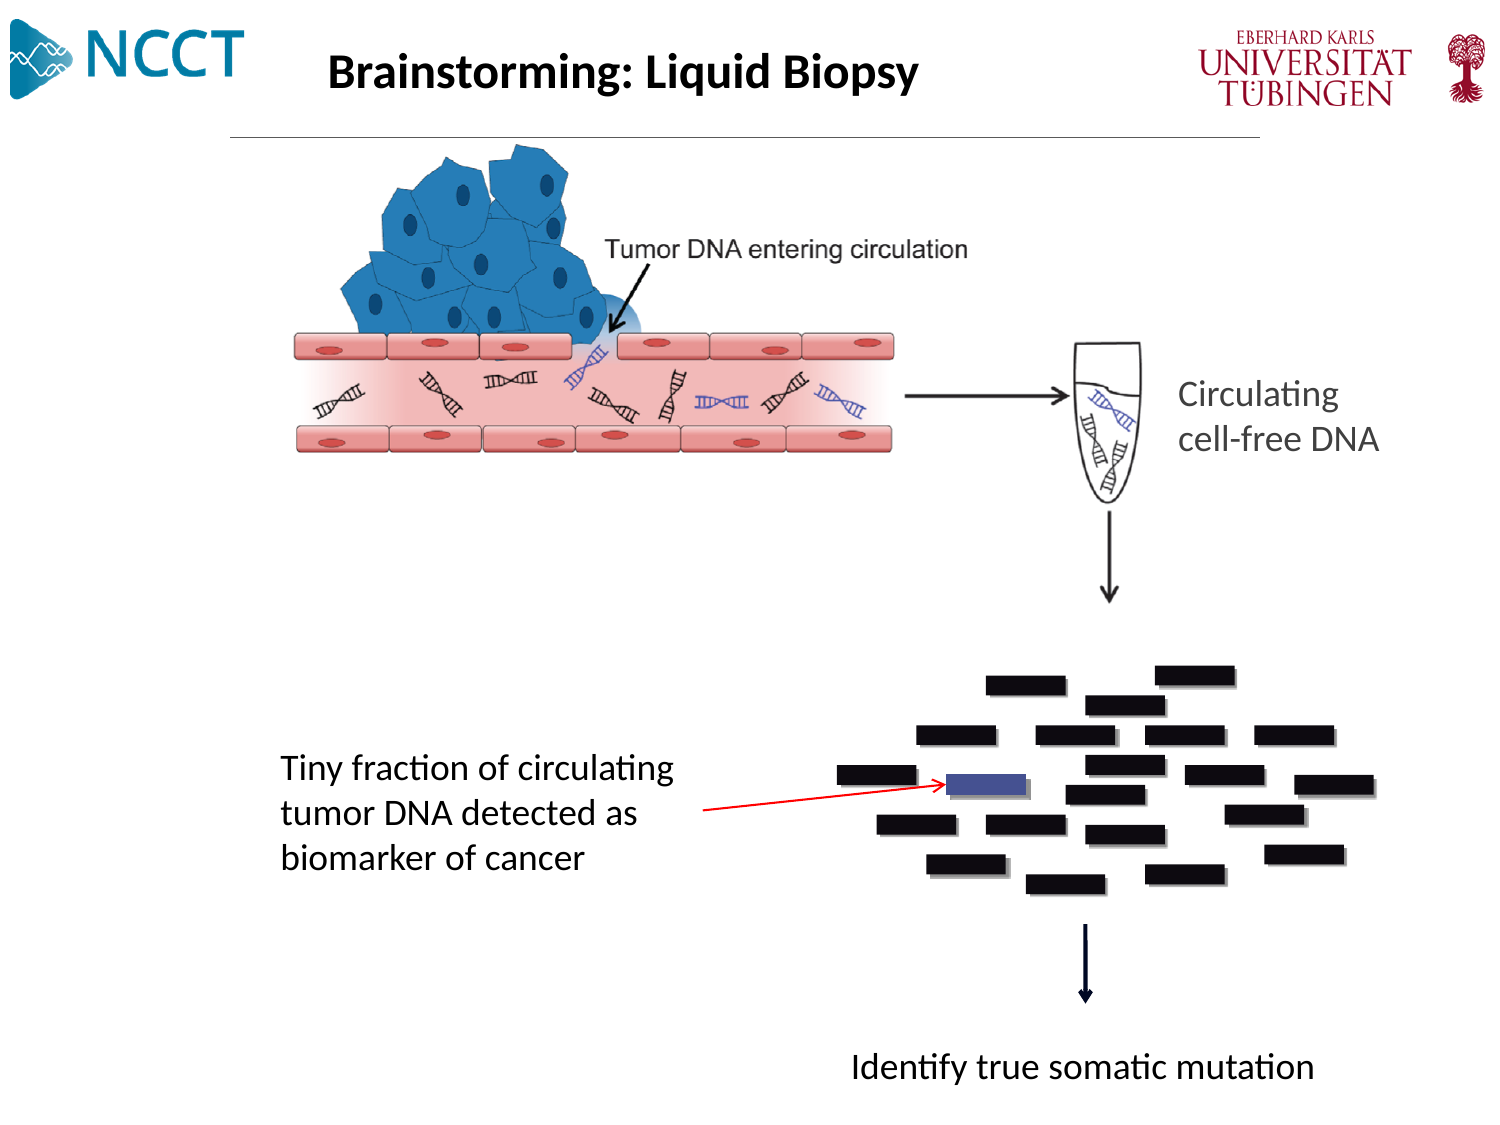

Brainstorming: Liquid Biopsy
Circulating cell-free DNA
Tiny fraction of circulating tumor DNA detected as biomarker of cancer
Identify true somatic mutation